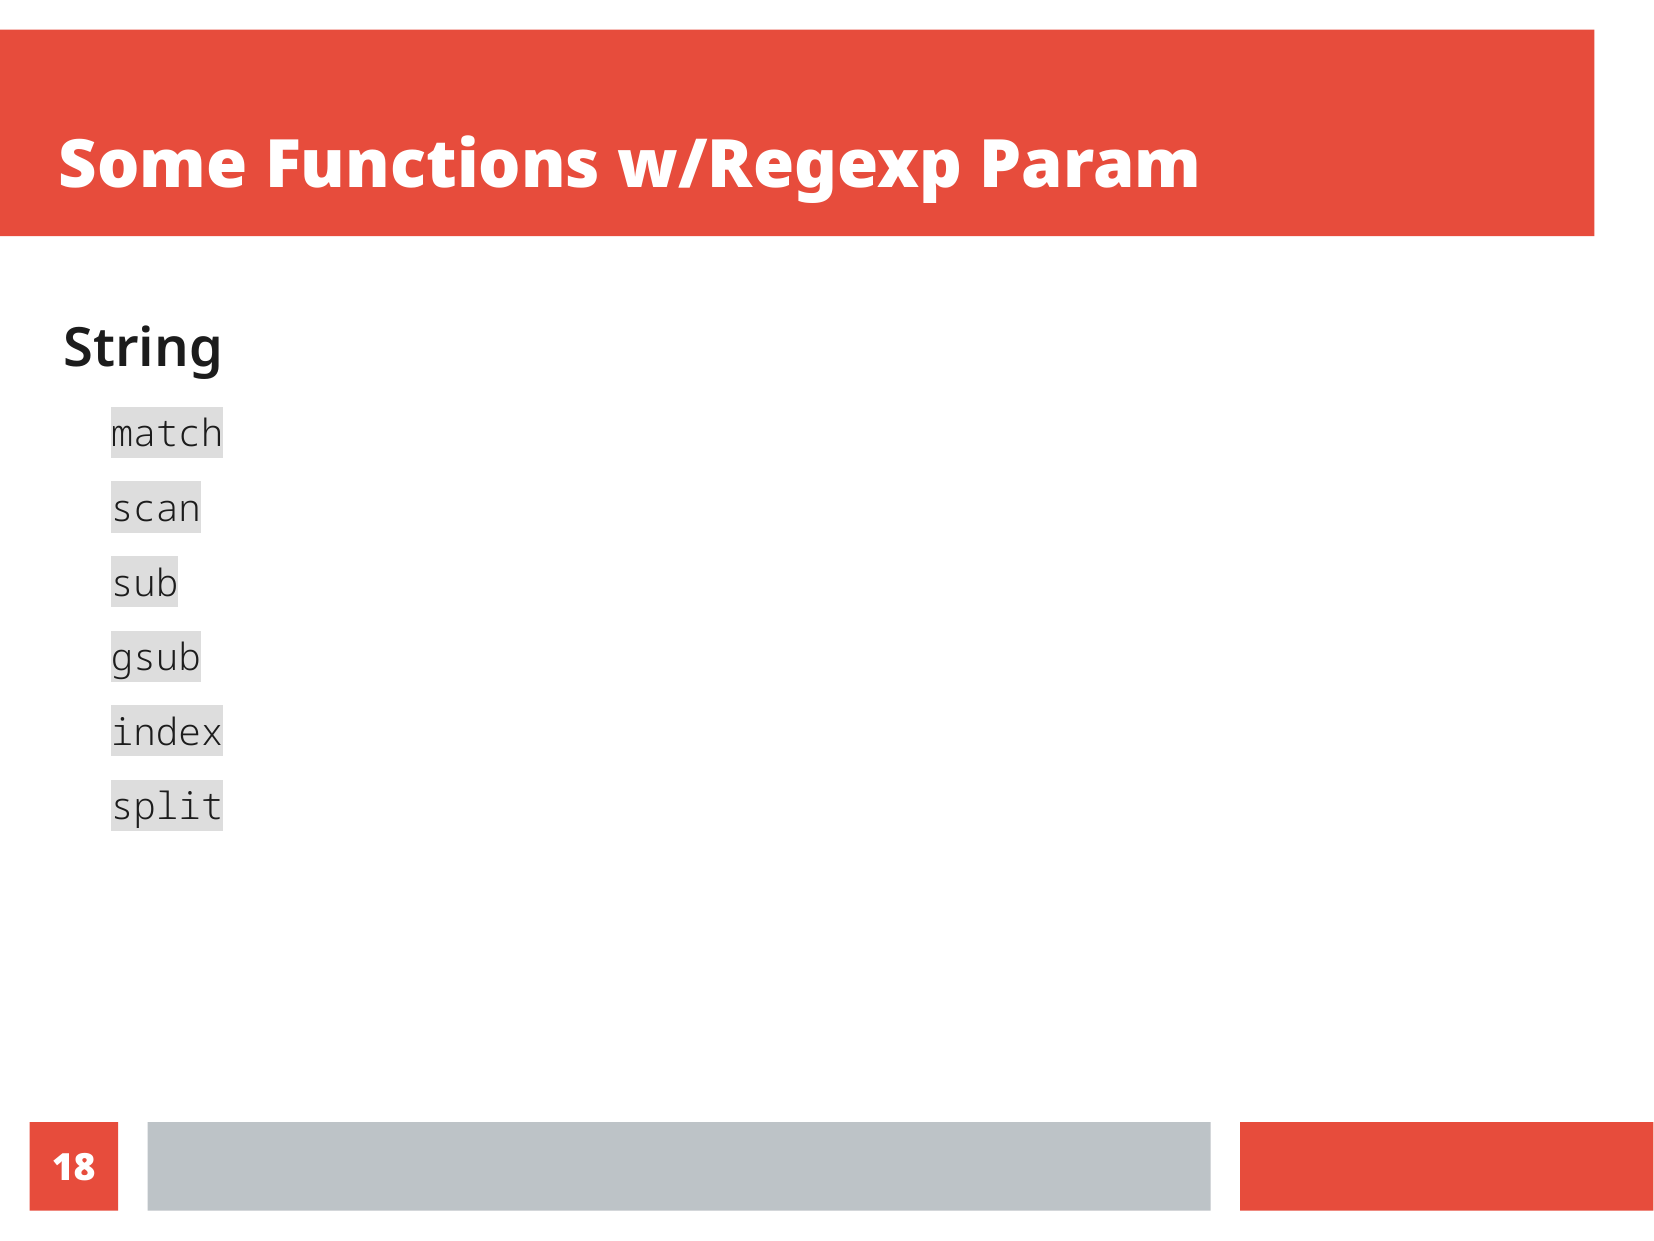

# Some Functions w/Regexp Param
String
match
scan
sub
gsub
index
split
18